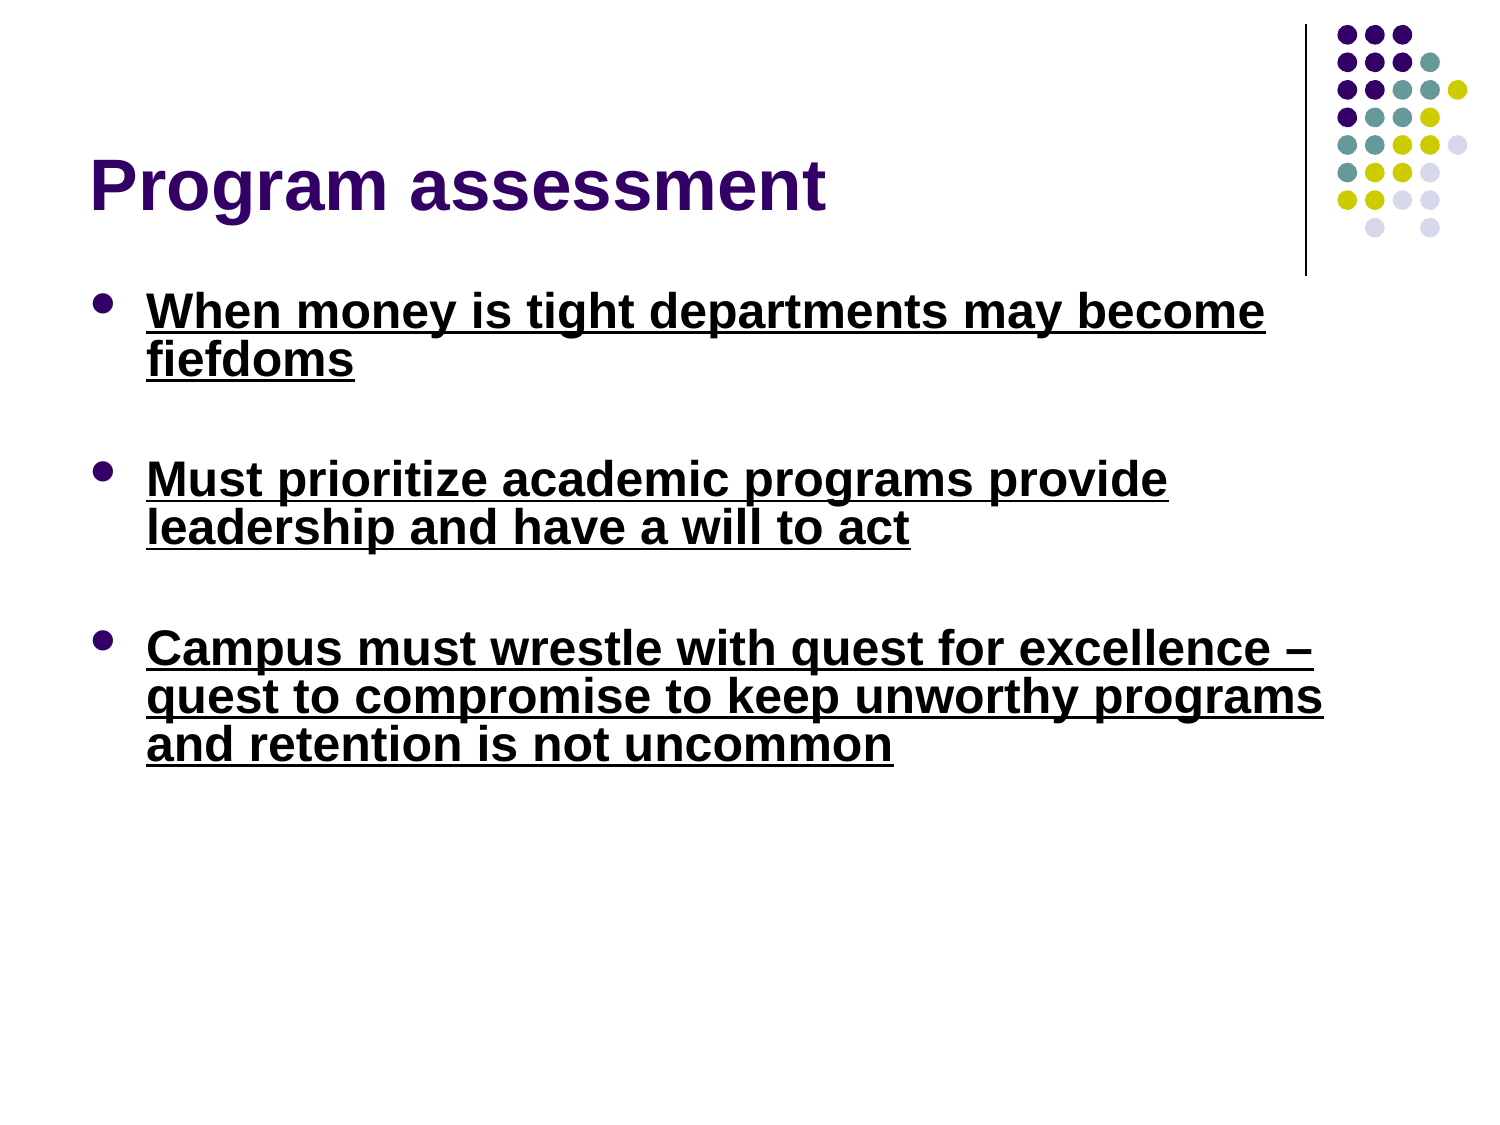

# Program assessment
When money is tight departments may become fiefdoms
Must prioritize academic programs provide leadership and have a will to act
Campus must wrestle with quest for excellence – quest to compromise to keep unworthy programs and retention is not uncommon